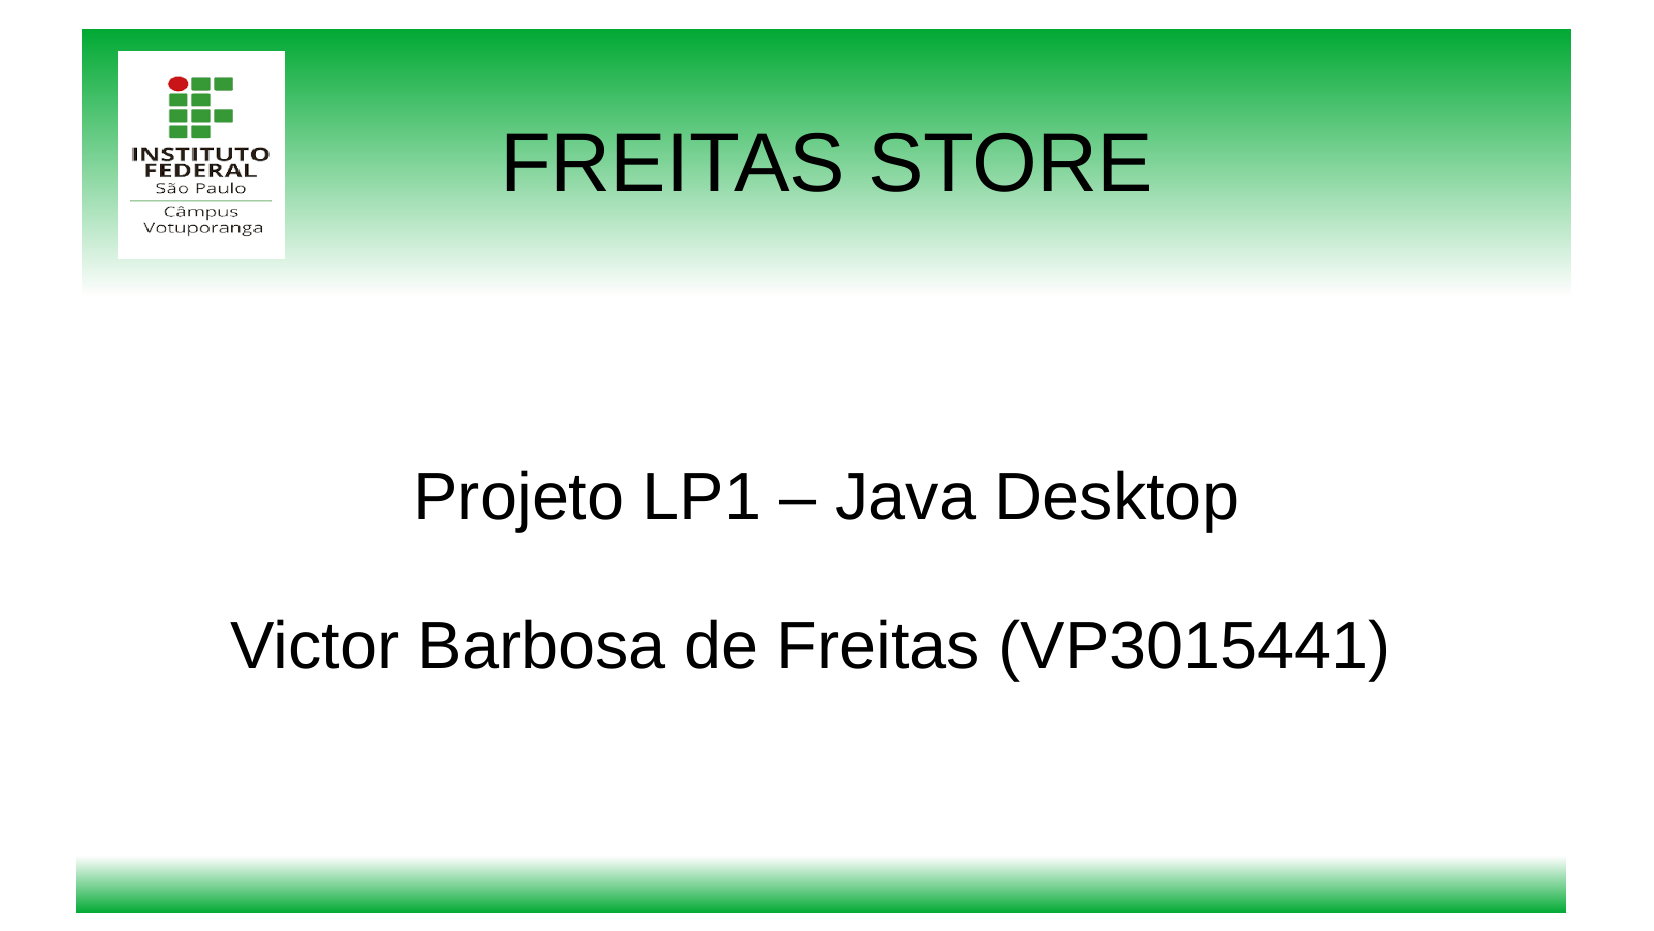

# FREITAS STORE
Projeto LP1 – Java Desktop
		Victor Barbosa de Freitas (VP3015441)